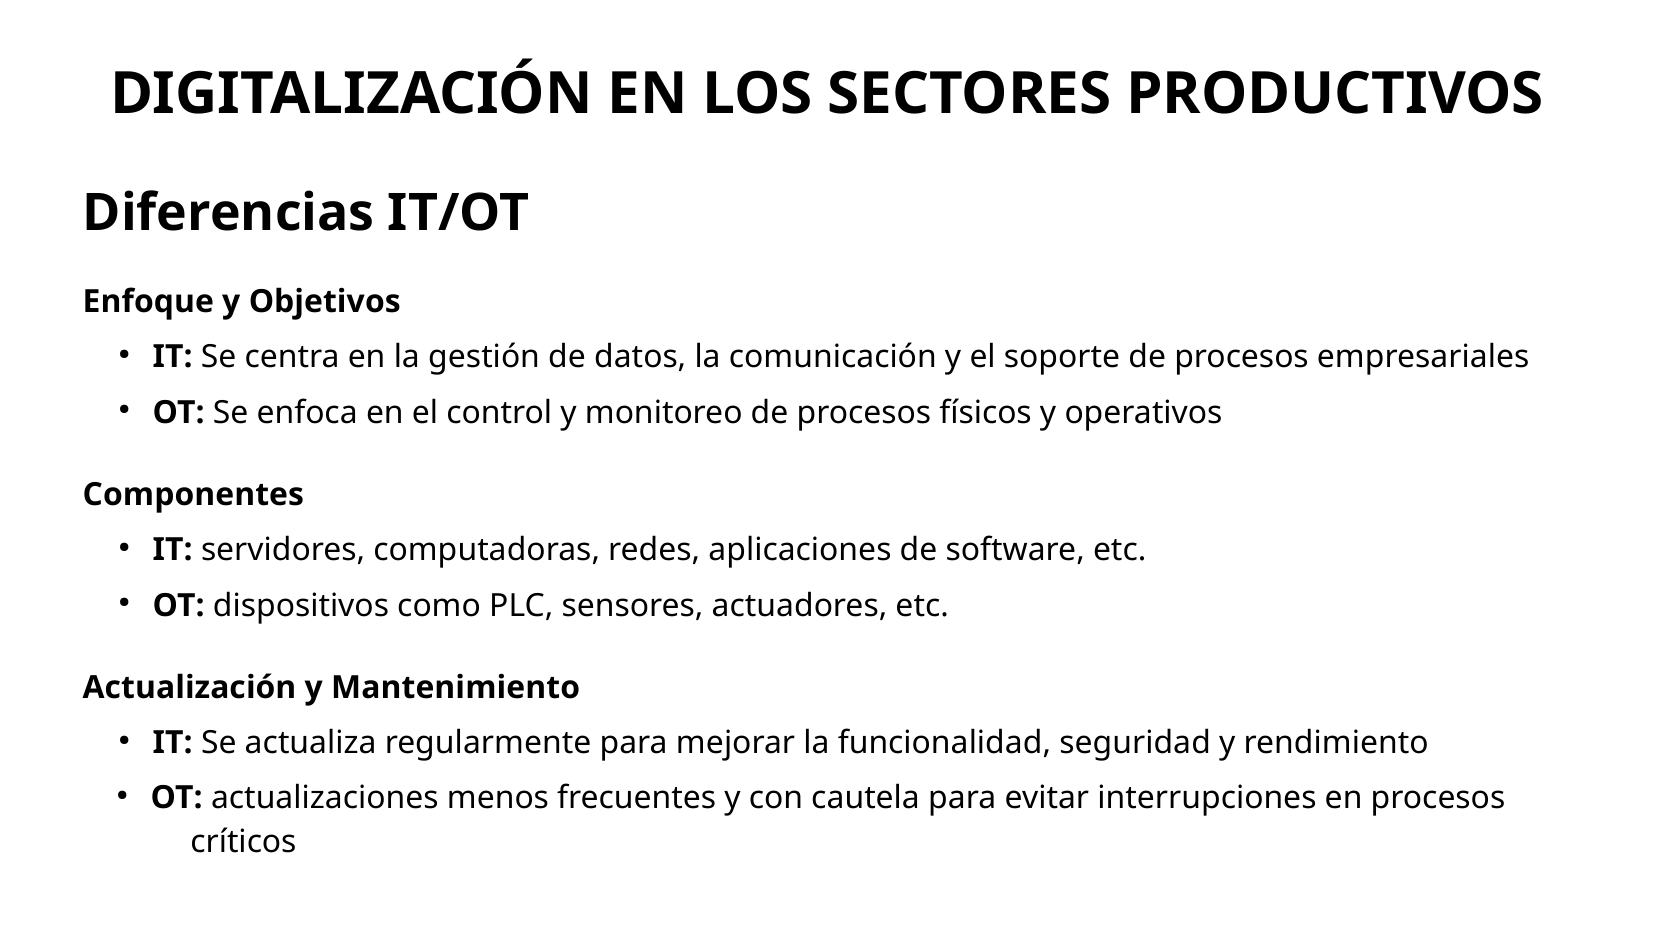

# DIGITALIZACIÓN EN LOS SECTORES PRODUCTIVOS
Diferencias IT/OT
Enfoque y Objetivos
IT: Se centra en la gestión de datos, la comunicación y el soporte de procesos empresariales
OT: Se enfoca en el control y monitoreo de procesos físicos y operativos
Componentes
IT: servidores, computadoras, redes, aplicaciones de software, etc.
OT: dispositivos como PLC, sensores, actuadores, etc.
Actualización y Mantenimiento
IT: Se actualiza regularmente para mejorar la funcionalidad, seguridad y rendimiento
OT: actualizaciones menos frecuentes y con cautela para evitar interrupciones en procesos críticos